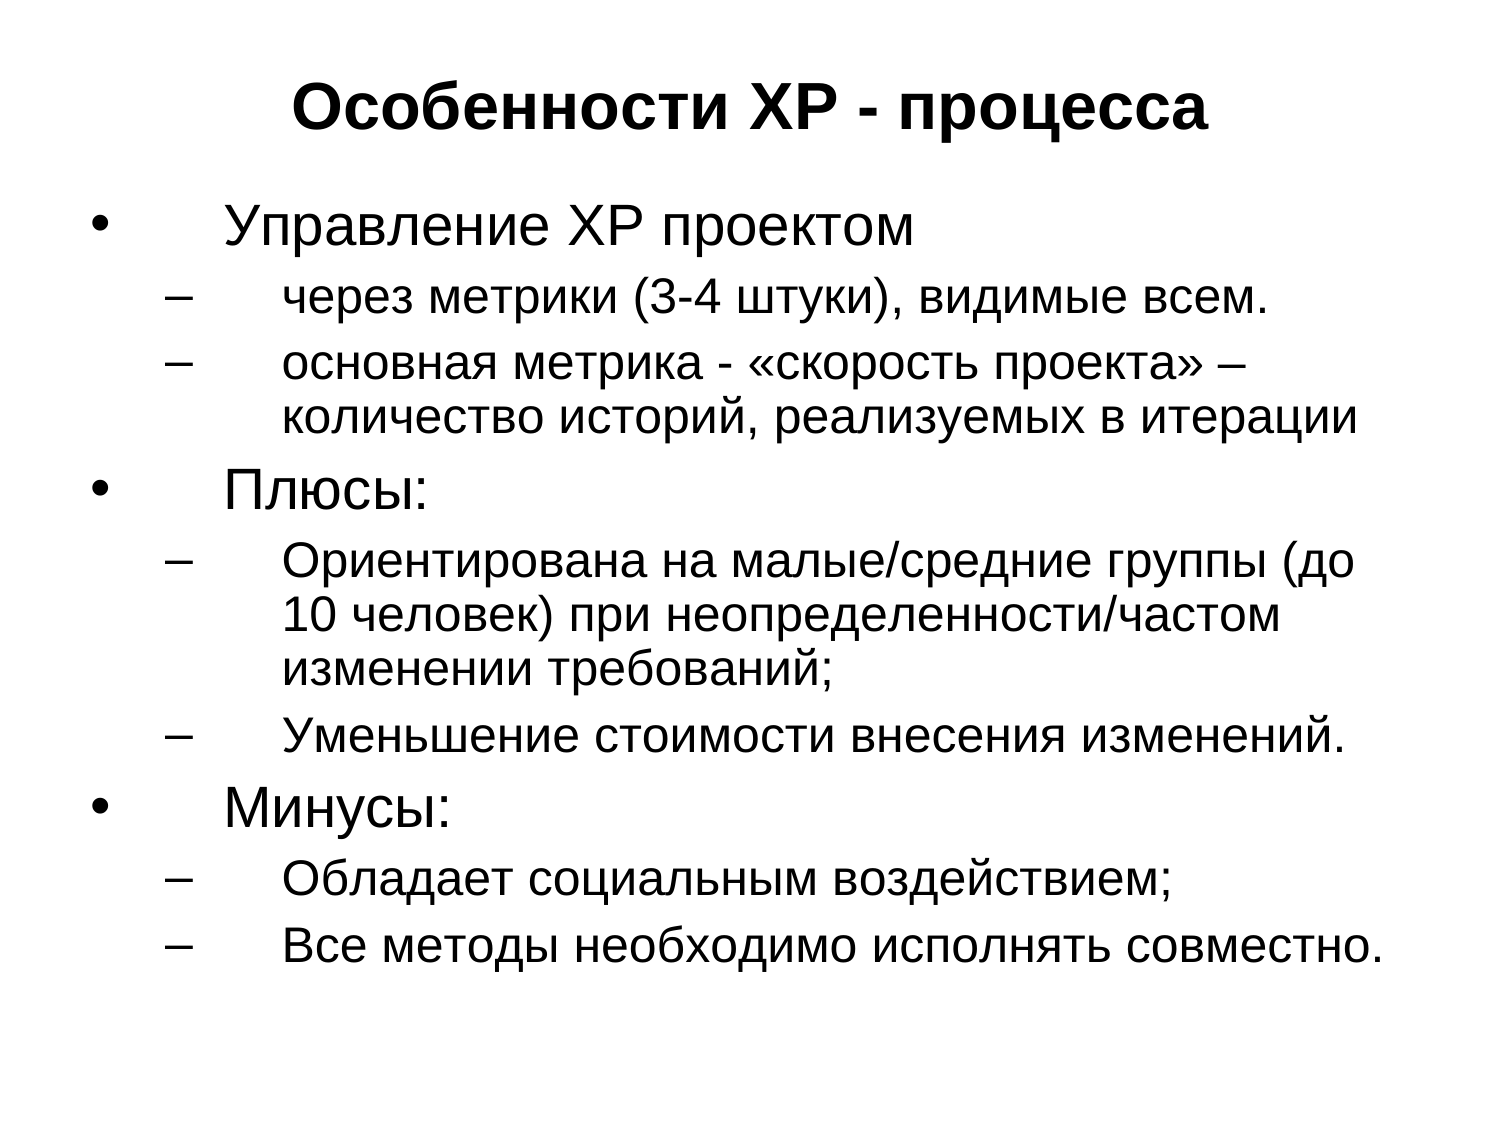

# Особенности XP - процесса
Управление XP проектом
через метрики (3-4 штуки), видимые всем.
основная метрика - «скорость проекта» – количество историй, реализуемых в итерации
Плюсы:
Ориентирована на малые/средние группы (до 10 человек) при неопределенности/частом изменении требований;
Уменьшение стоимости внесения изменений.
Минусы:
Обладает социальным воздействием;
Все методы необходимо исполнять совместно.